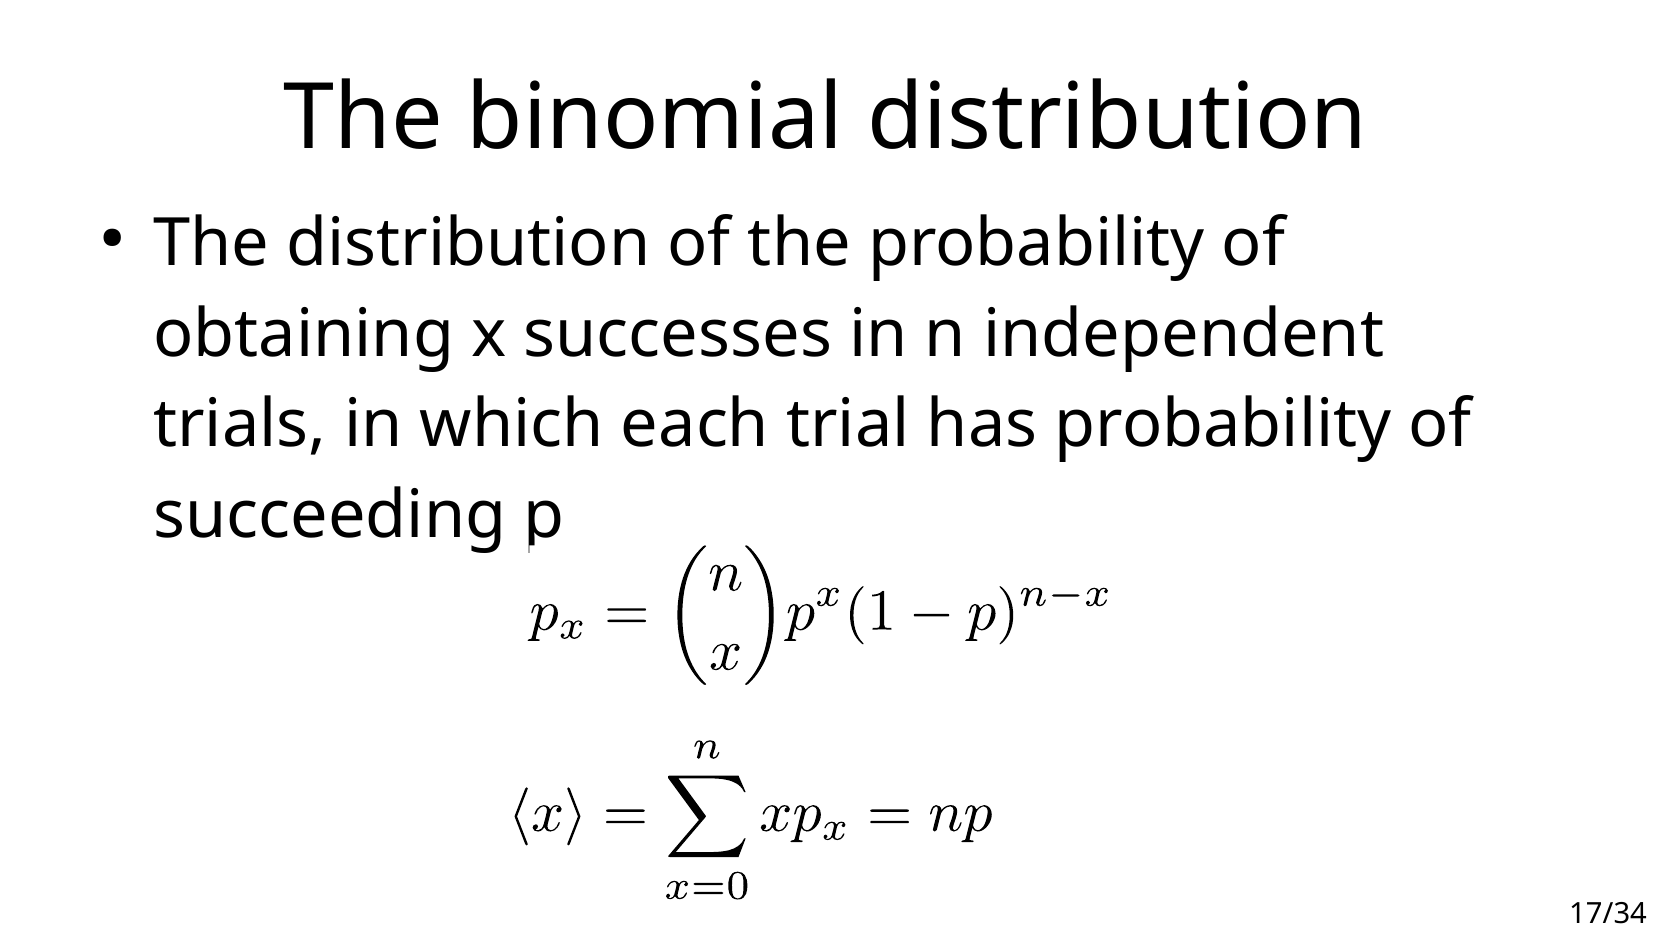

# The binomial distribution
The distribution of the probability of obtaining x successes in n independent trials, in which each trial has probability of succeeding p
17